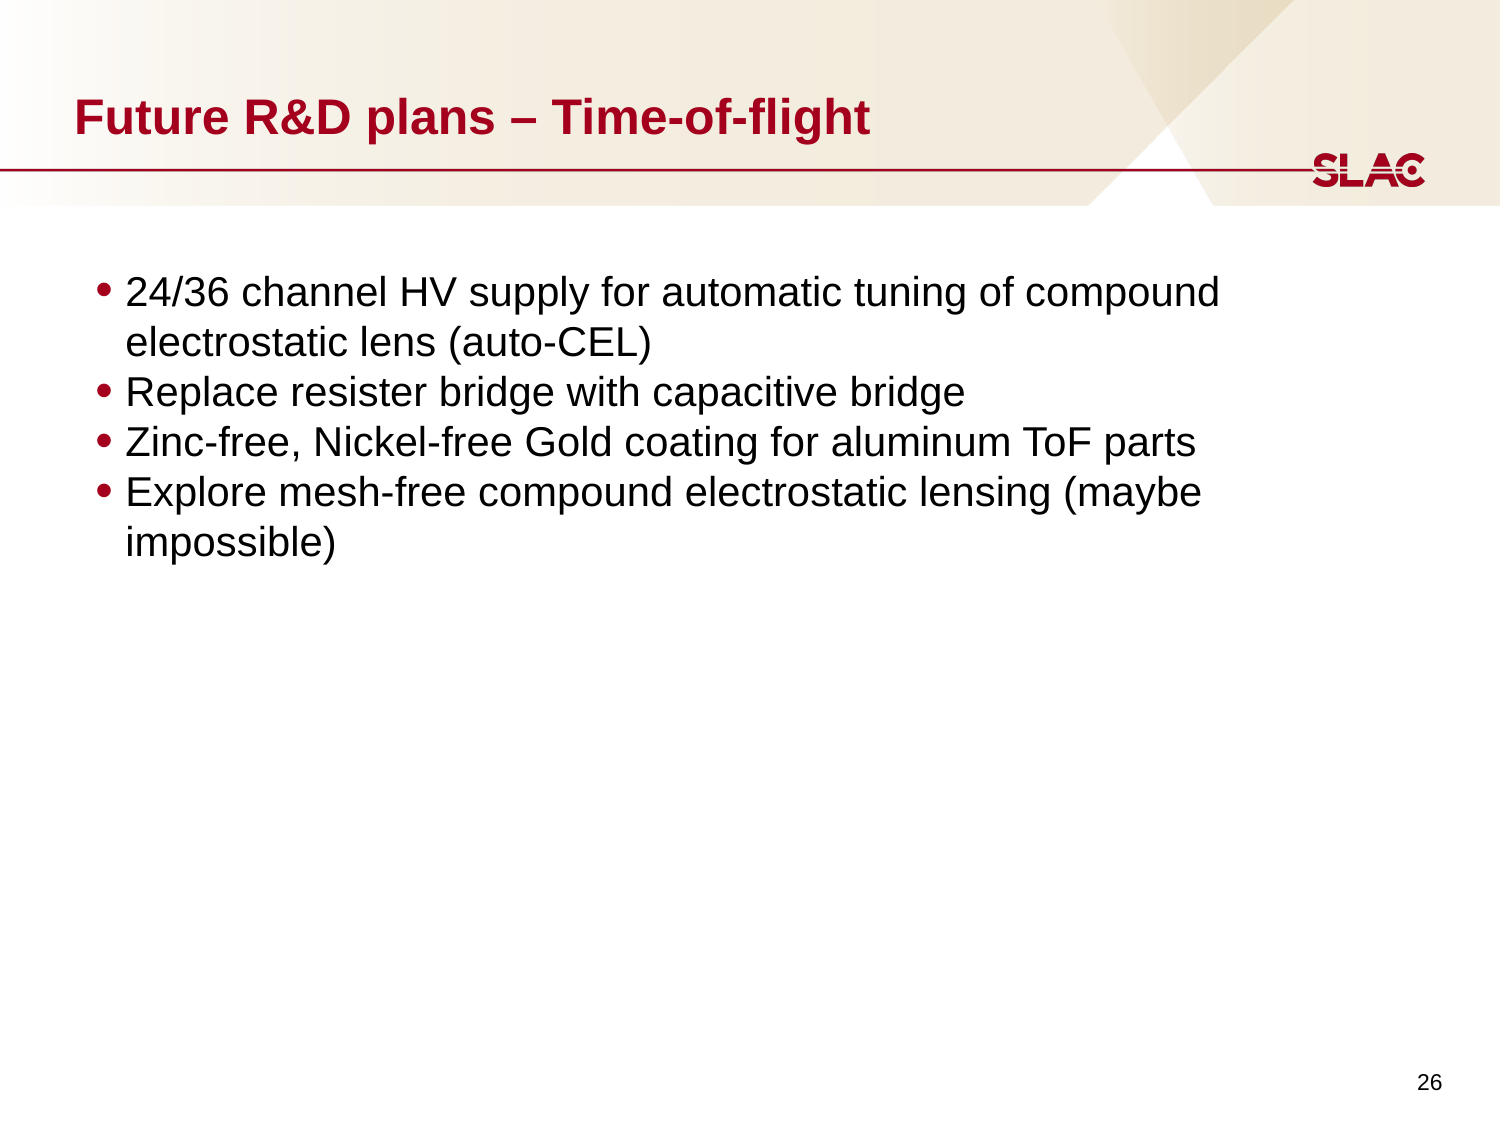

# Future R&D plans – Time-of-flight
24/36 channel HV supply for automatic tuning of compound electrostatic lens (auto-CEL)
Replace resister bridge with capacitive bridge
Zinc-free, Nickel-free Gold coating for aluminum ToF parts
Explore mesh-free compound electrostatic lensing (maybe impossible)